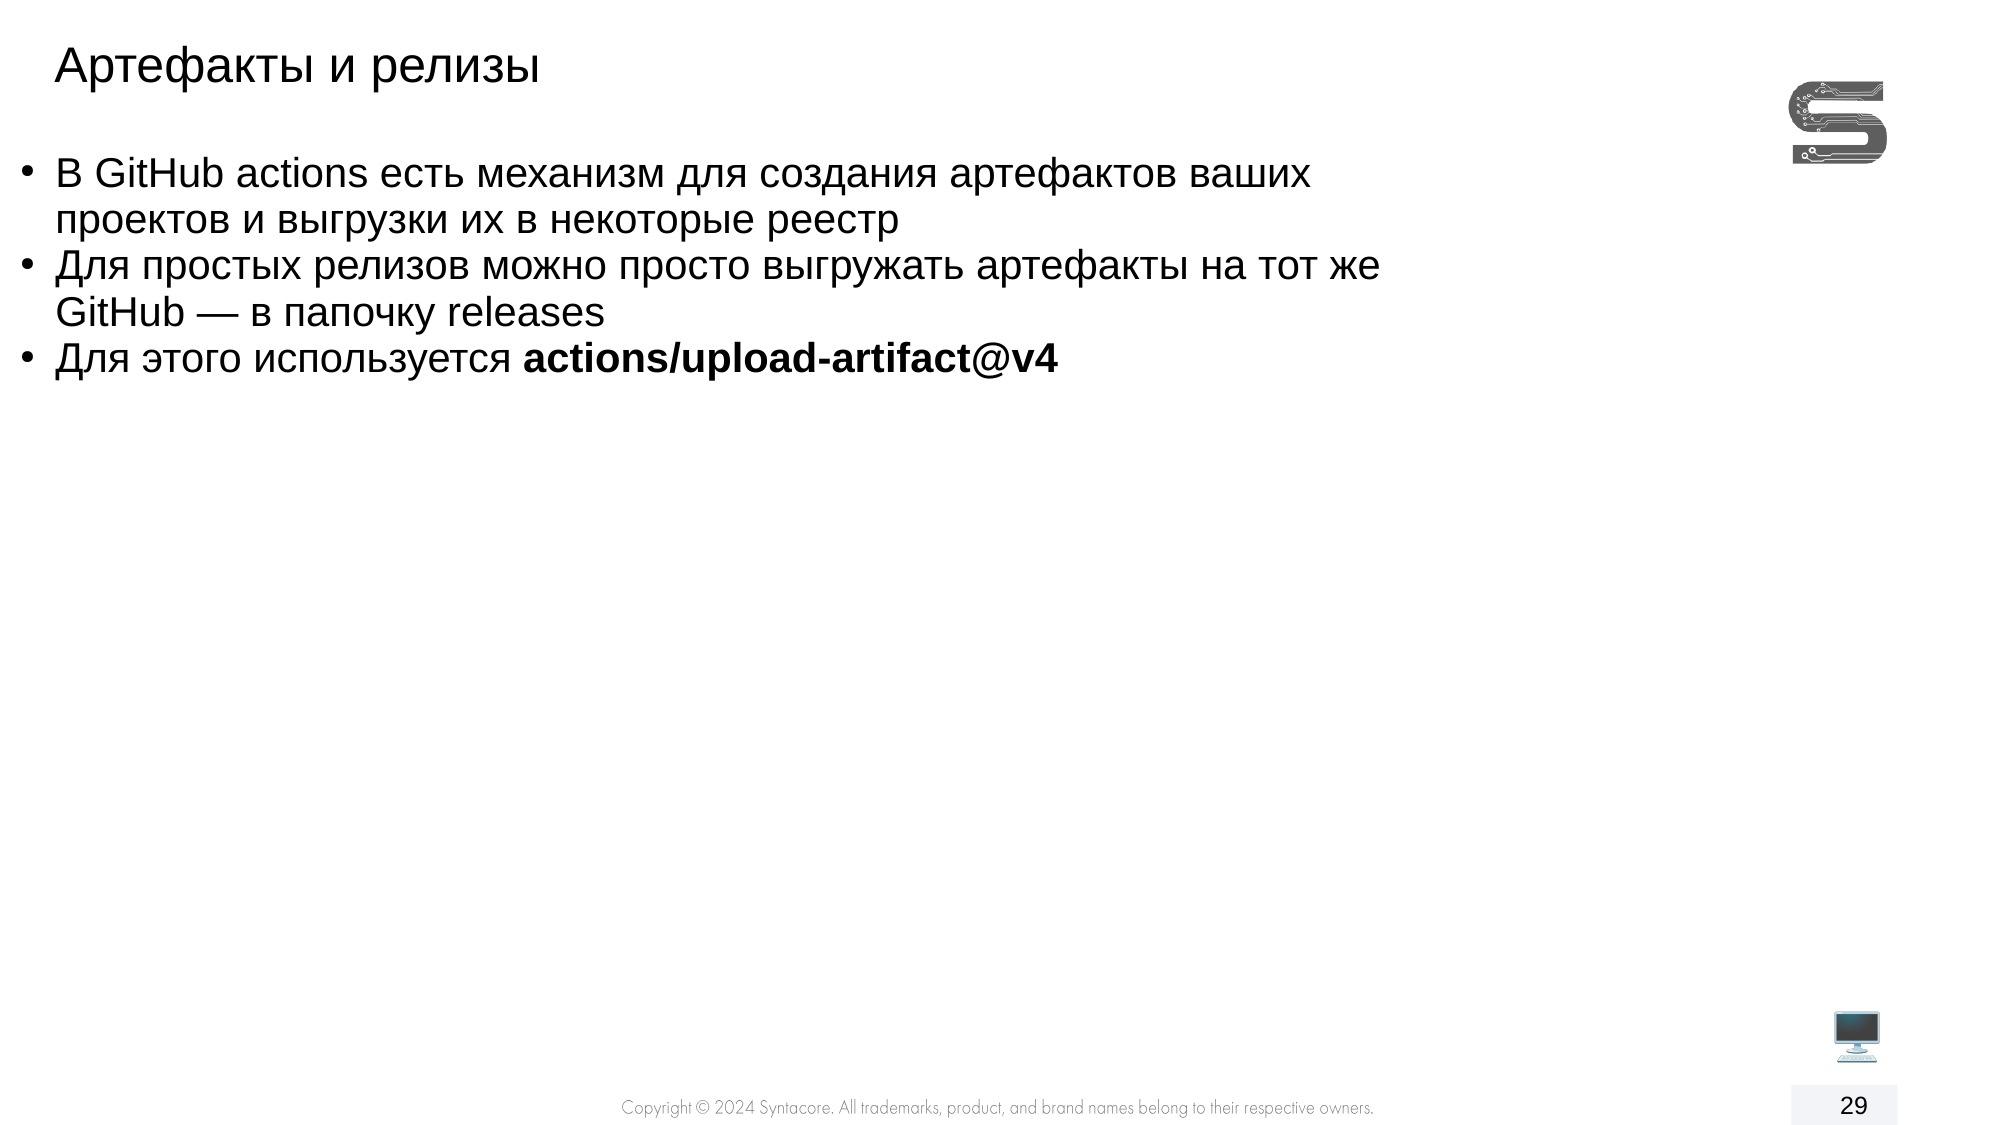

Артефакты и релизы
В GitHub actions есть механизм для создания артефактов ваших проектов и выгрузки их в некоторые реестр
Для простых релизов можно просто выгружать артефакты на тот же GitHub — в папочку releases
Для этого используется actions/upload-artifact@v4